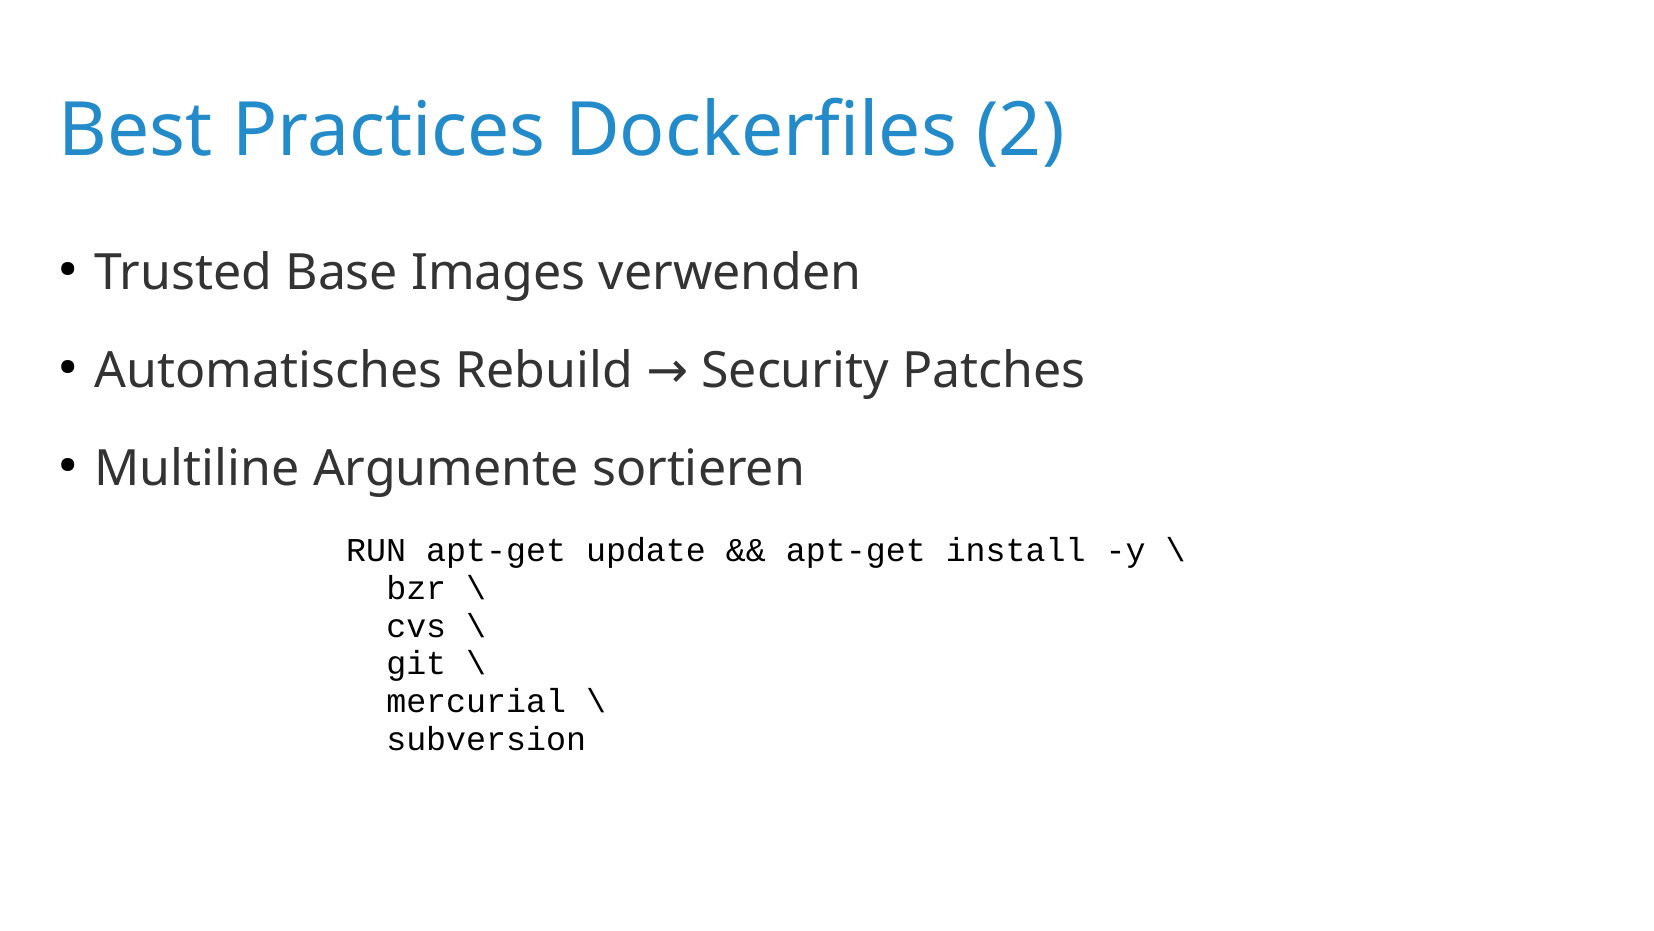

# Best Practices Dockerfiles (2)
Trusted Base Images verwenden
Automatisches Rebuild → Security Patches
Multiline Argumente sortieren
RUN apt-get update && apt-get install -y \
 bzr \
 cvs \
 git \
 mercurial \
 subversion